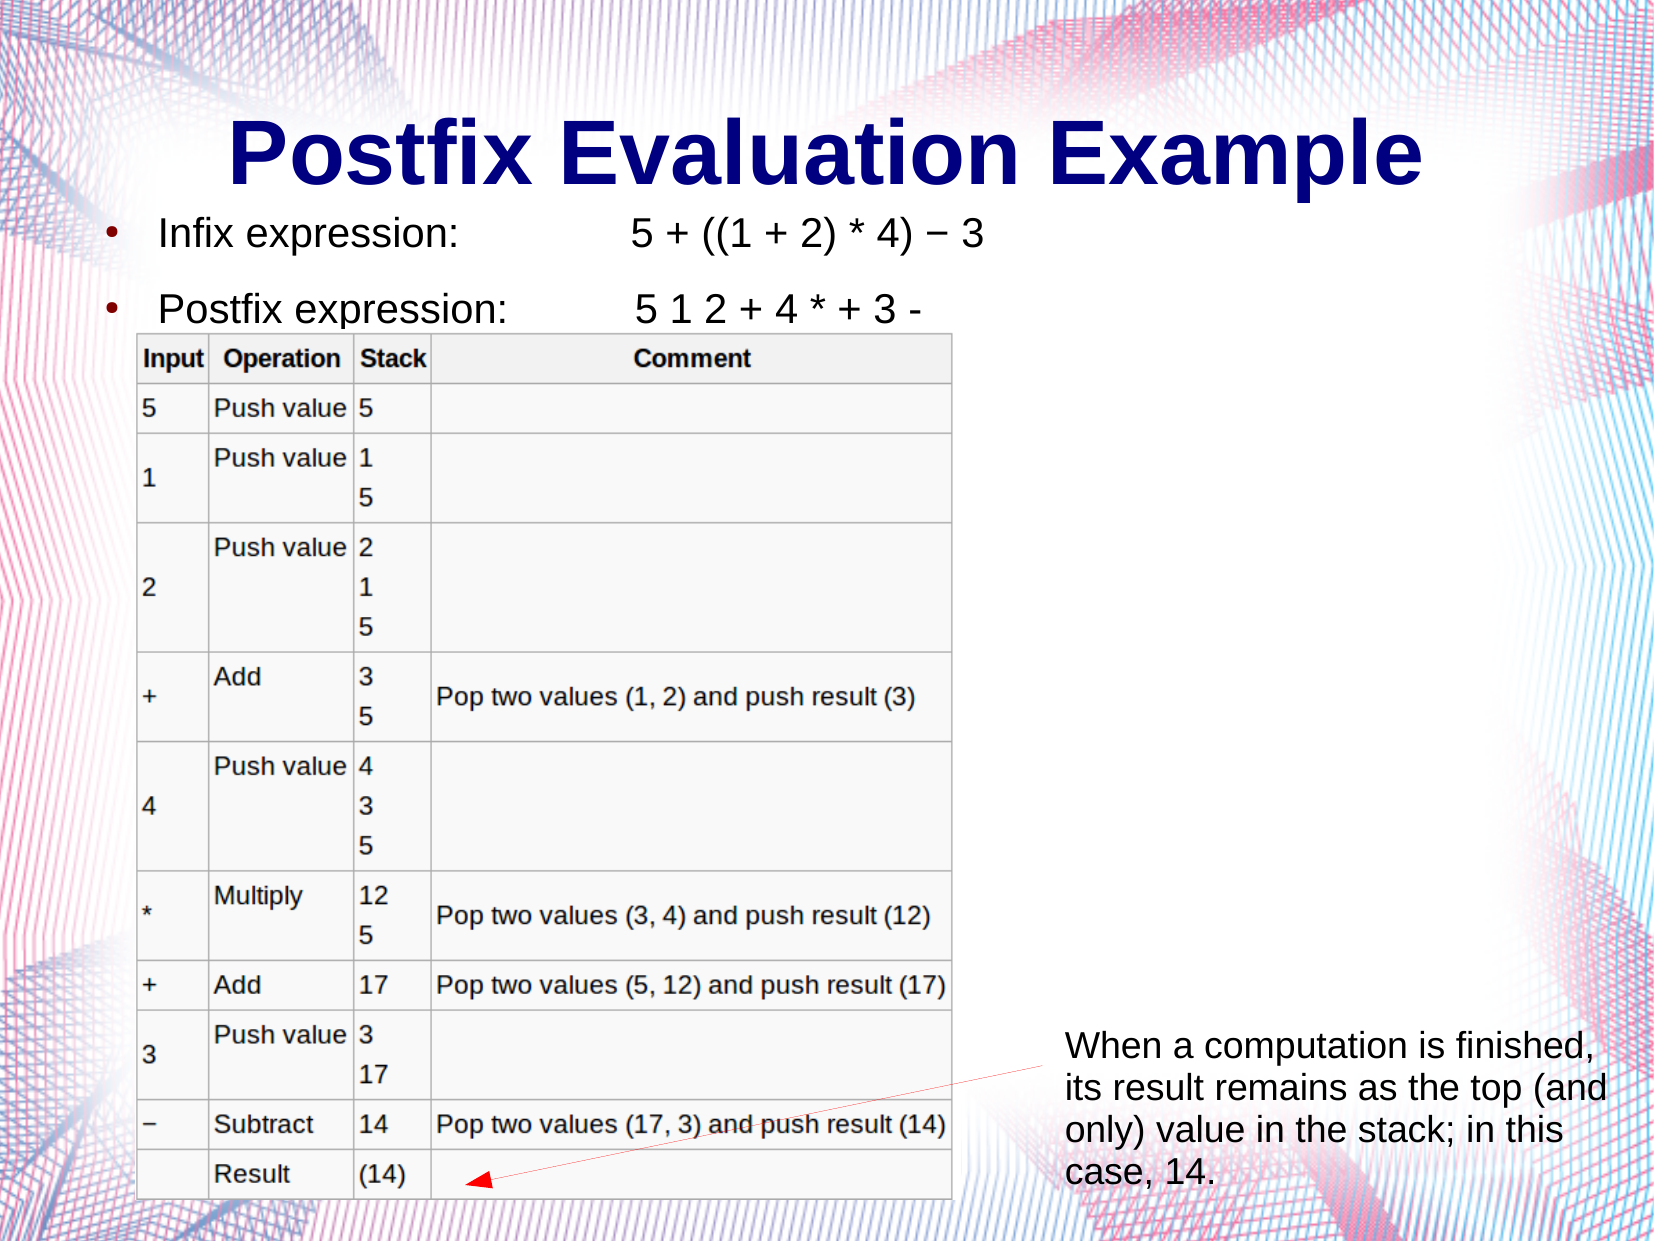

# Postfix Evaluation Example
Infix expression:		 5 + ((1 + 2) * 4) − 3
Postfix expression: 5 1 2 + 4 * + 3 -
When a computation is finished, its result remains as the top (and only) value in the stack; in this case, 14.